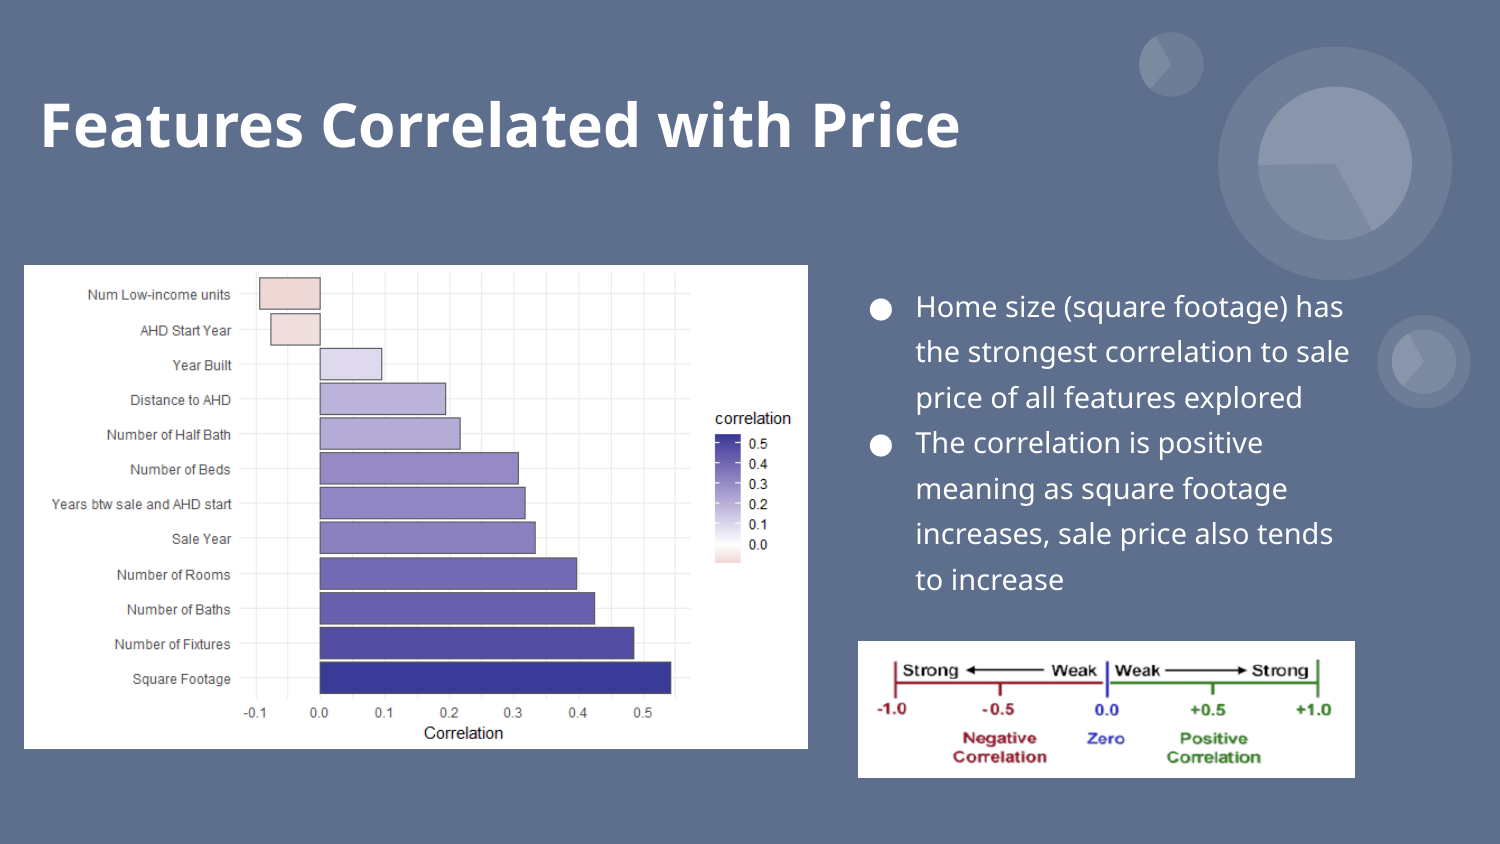

# Features Correlated with Price
Home size (square footage) has the strongest correlation to sale price of all features explored
The correlation is positive meaning as square footage increases, sale price also tends to increase